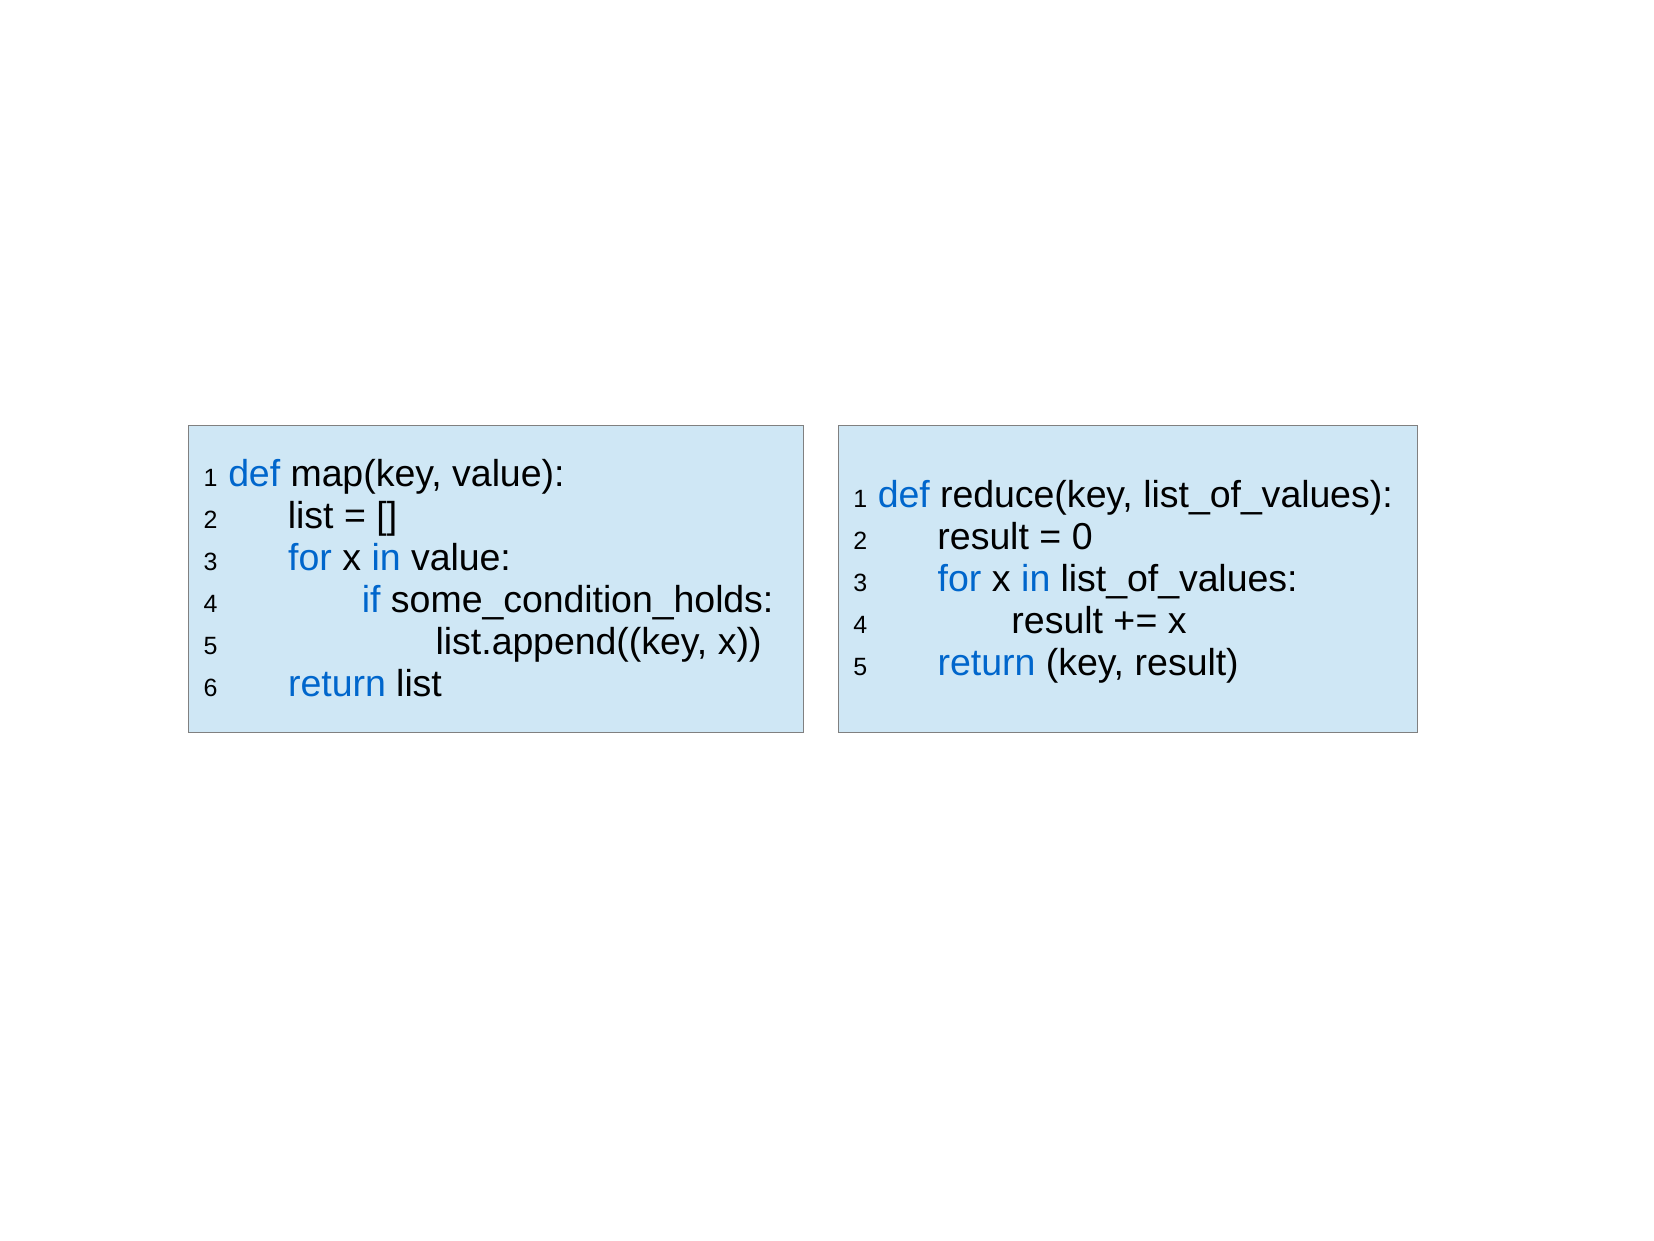

1 def map(key, value):
2	 list = []
3	 for x in value:
4	 	 if some_condition_holds:
5	 		 list.append((key, x))
6	 return list
1 def reduce(key, list_of_values):
2 	 result = 0
3	 for x in list_of_values:
4		 result += x
5	 return (key, result)